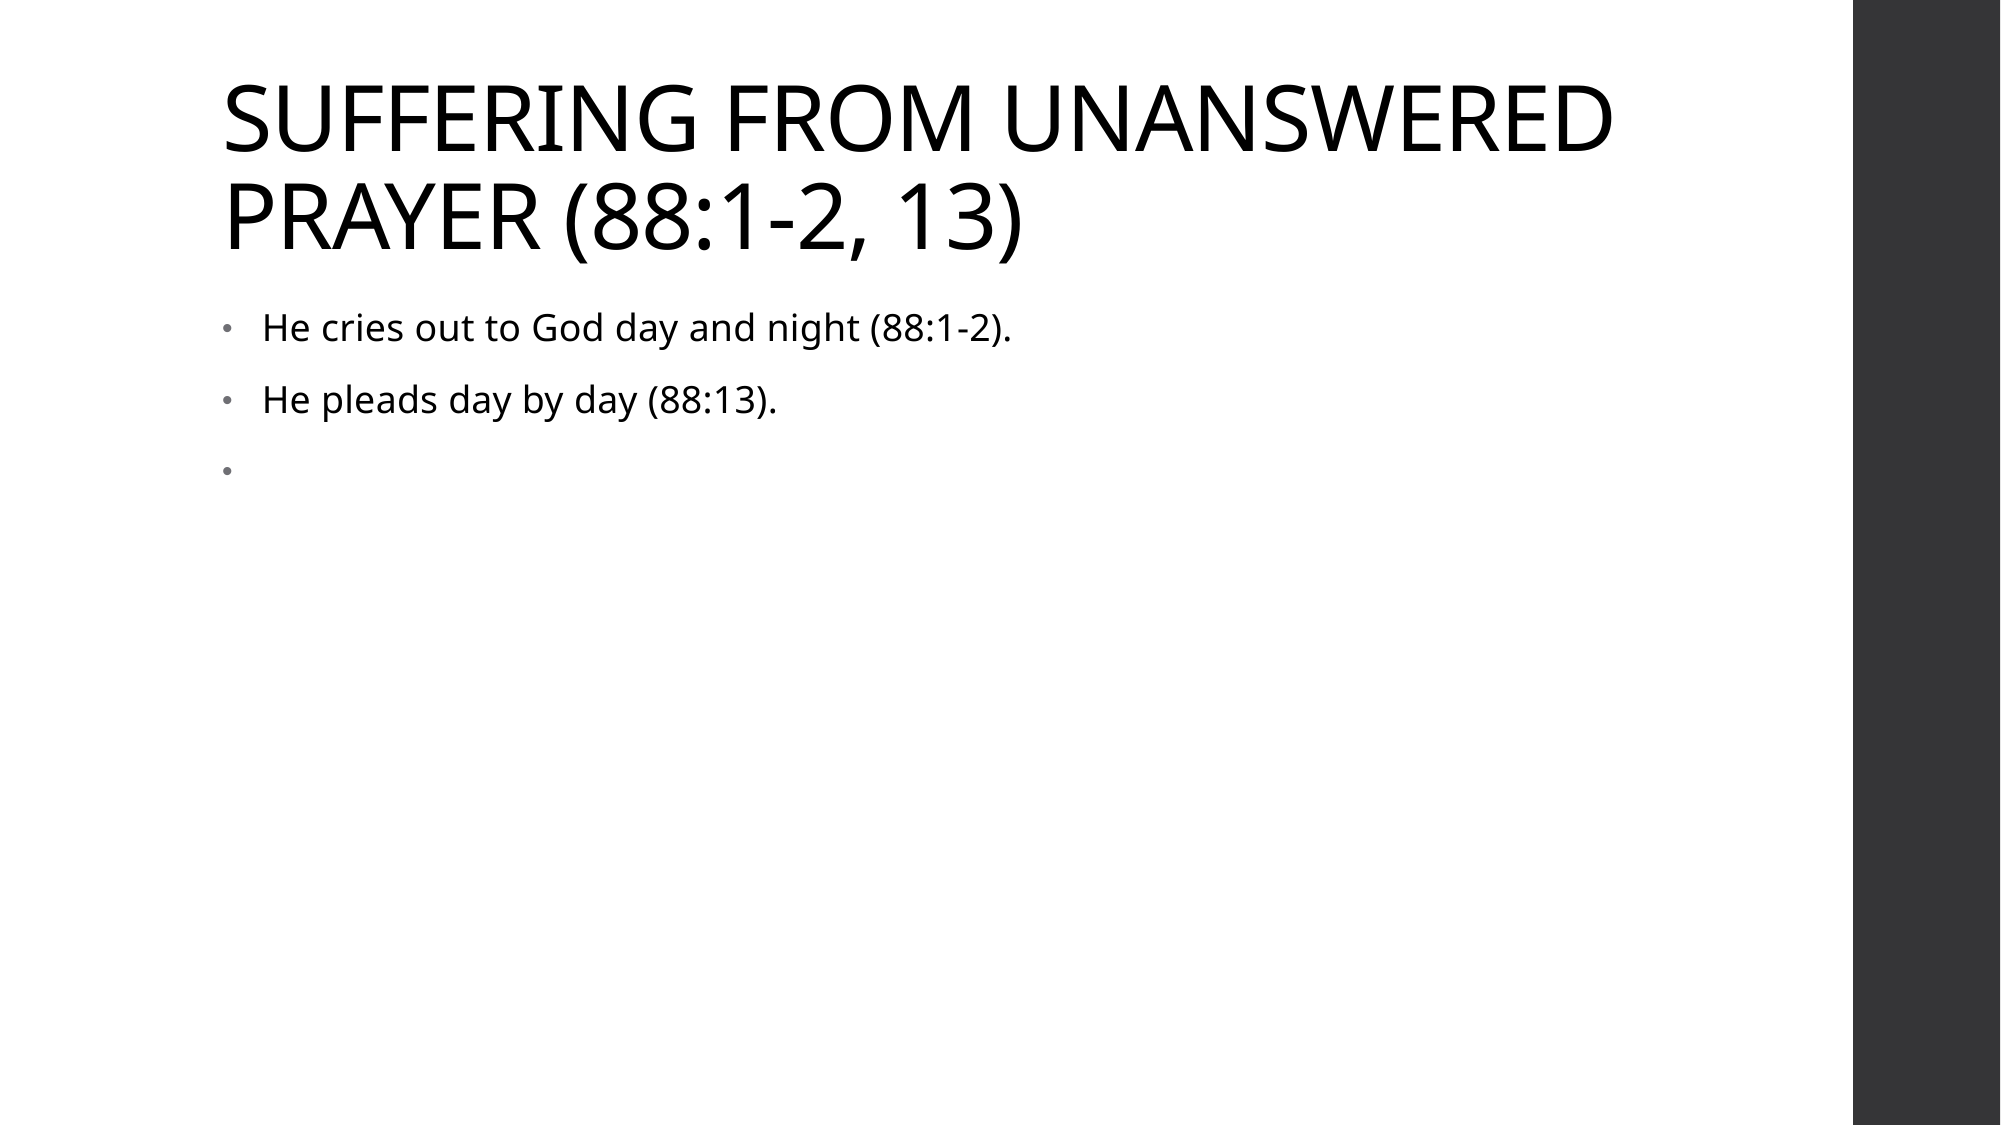

# SUFFERING FROM UNANSWERED PRAYER (88:1-2, 13)
 He cries out to God day and night (88:1-2).
 He pleads day by day (88:13).